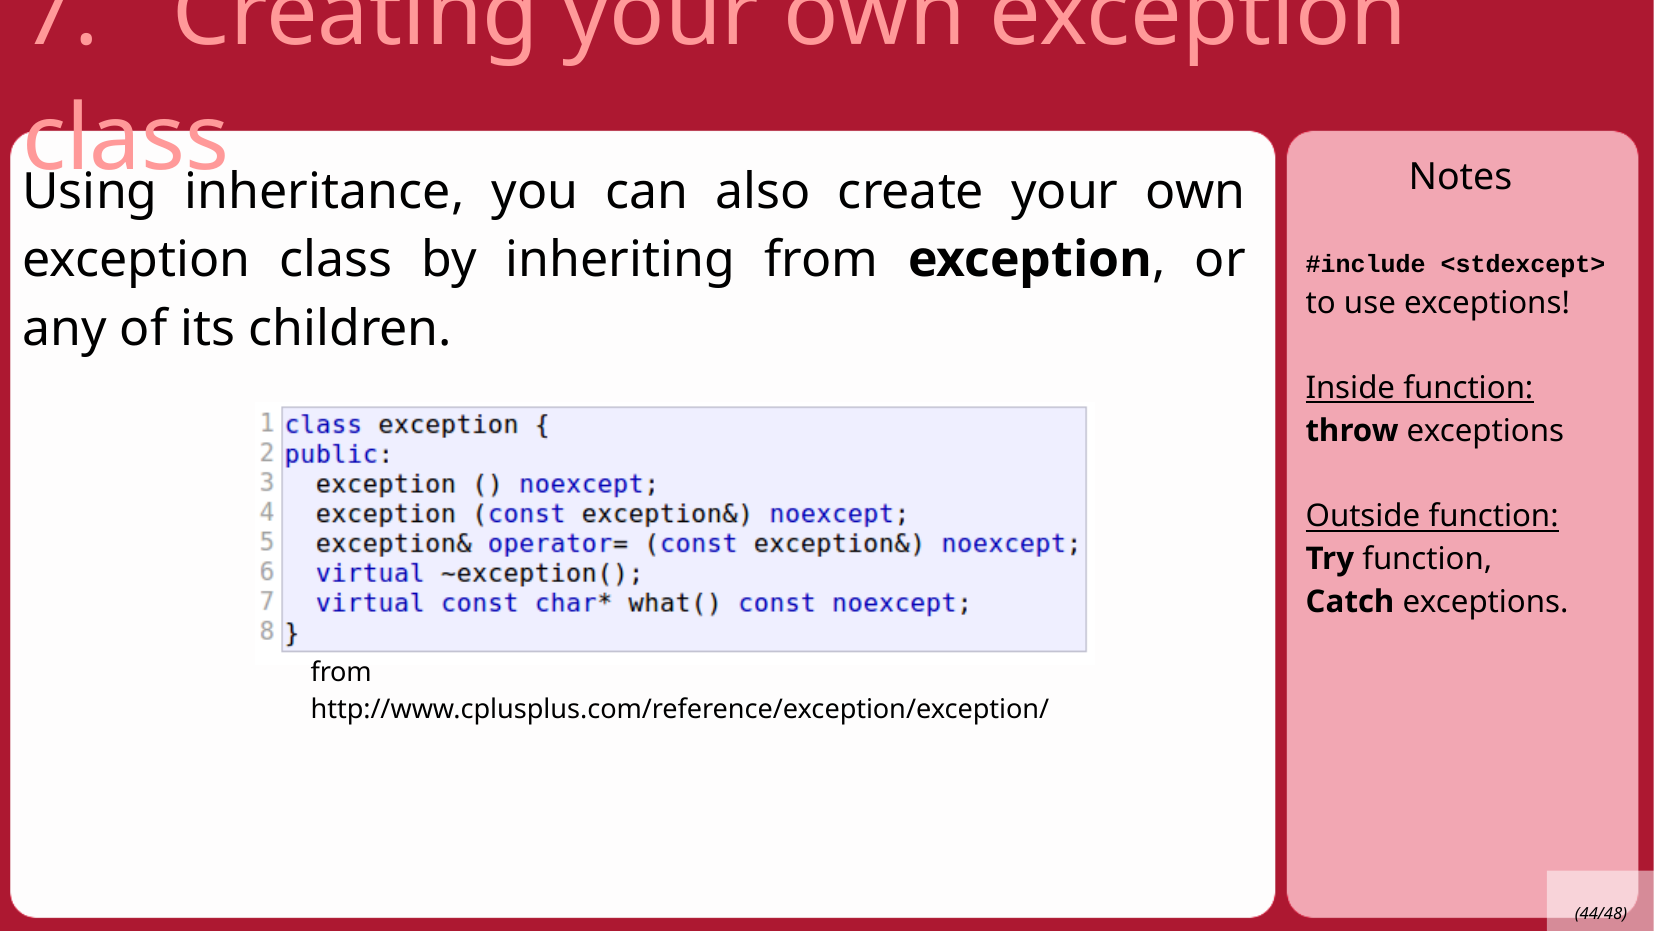

# 7.	Creating your own exception class
Notes
#include <stdexcept>
to use exceptions!
Inside function:
throw exceptions
Outside function:
Try function,
Catch exceptions.
Using inheritance, you can also create your own exception class by inheriting from exception, or any of its children.
from http://www.cplusplus.com/reference/exception/exception/